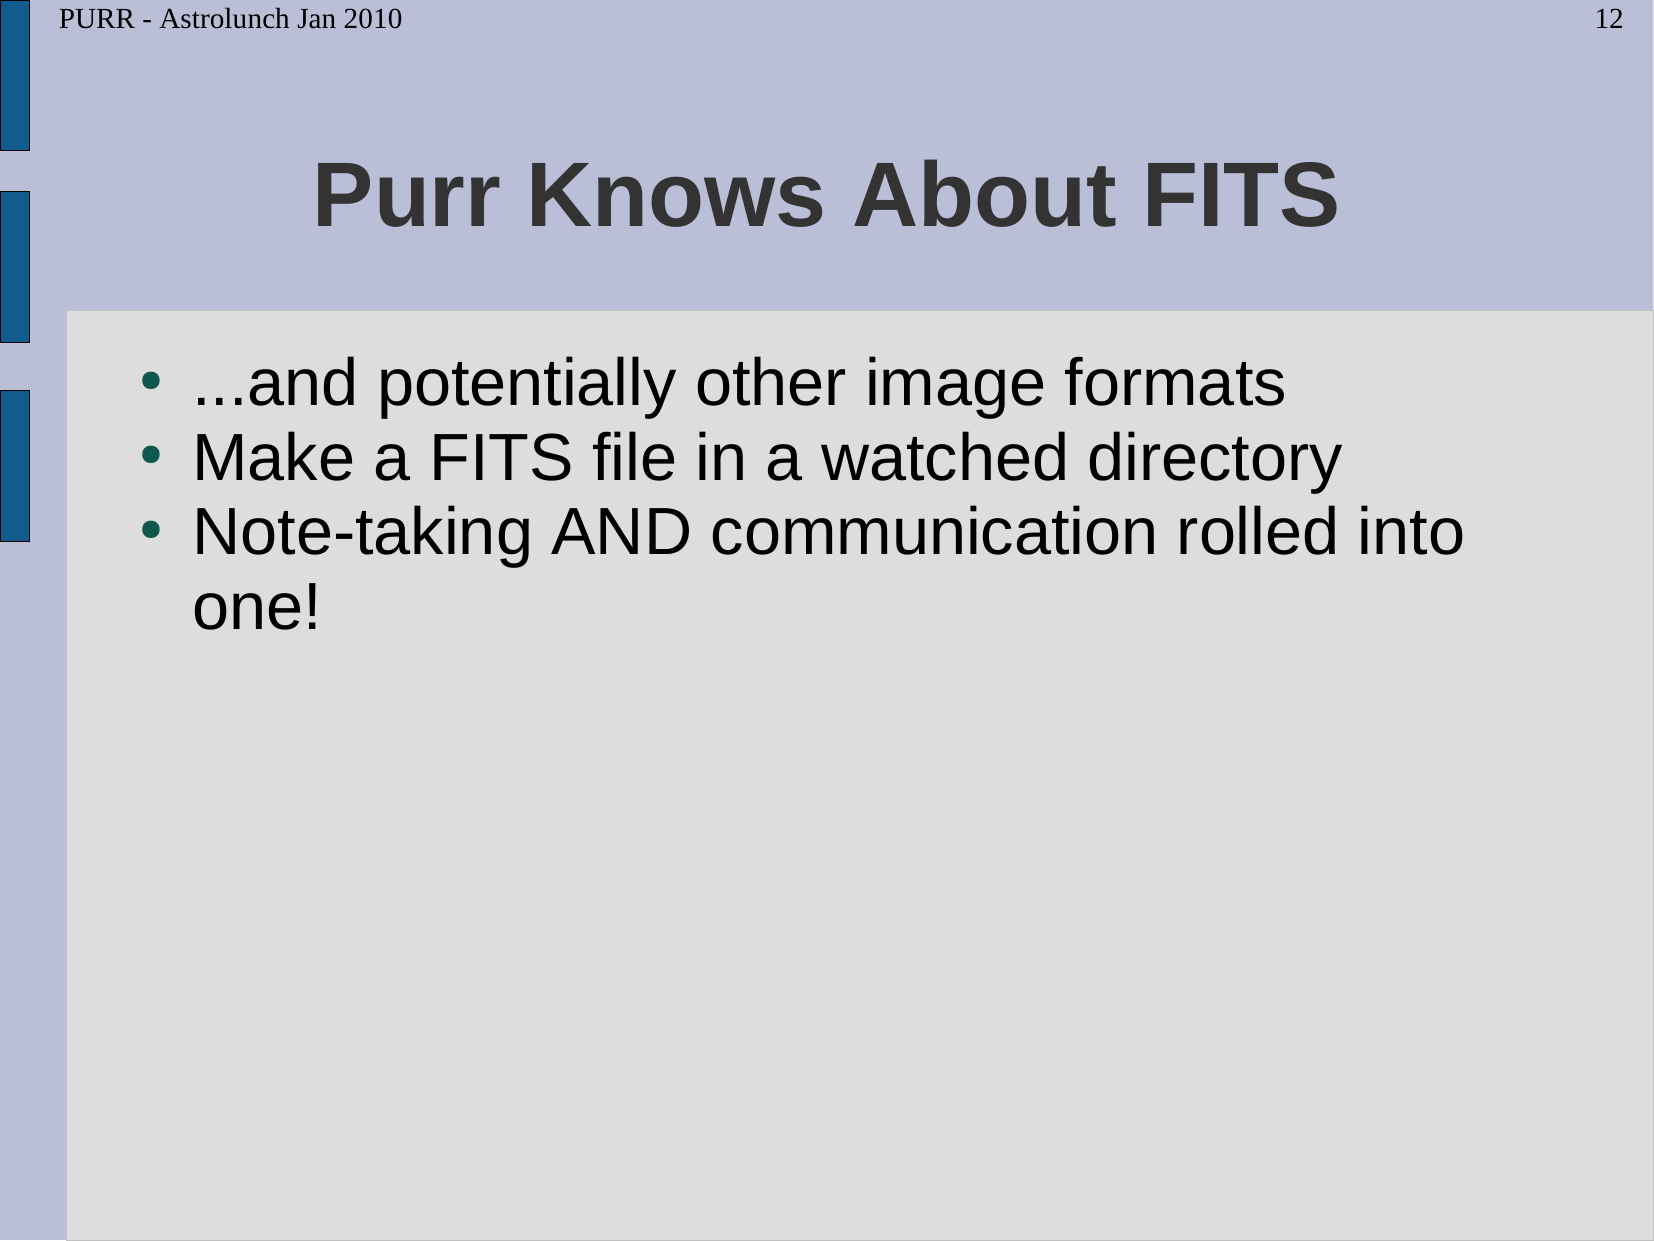

PURR - Astrolunch Jan 2010
12
# Purr Knows About FITS
...and potentially other image formats
Make a FITS file in a watched directory
Note-taking AND communication rolled into one!